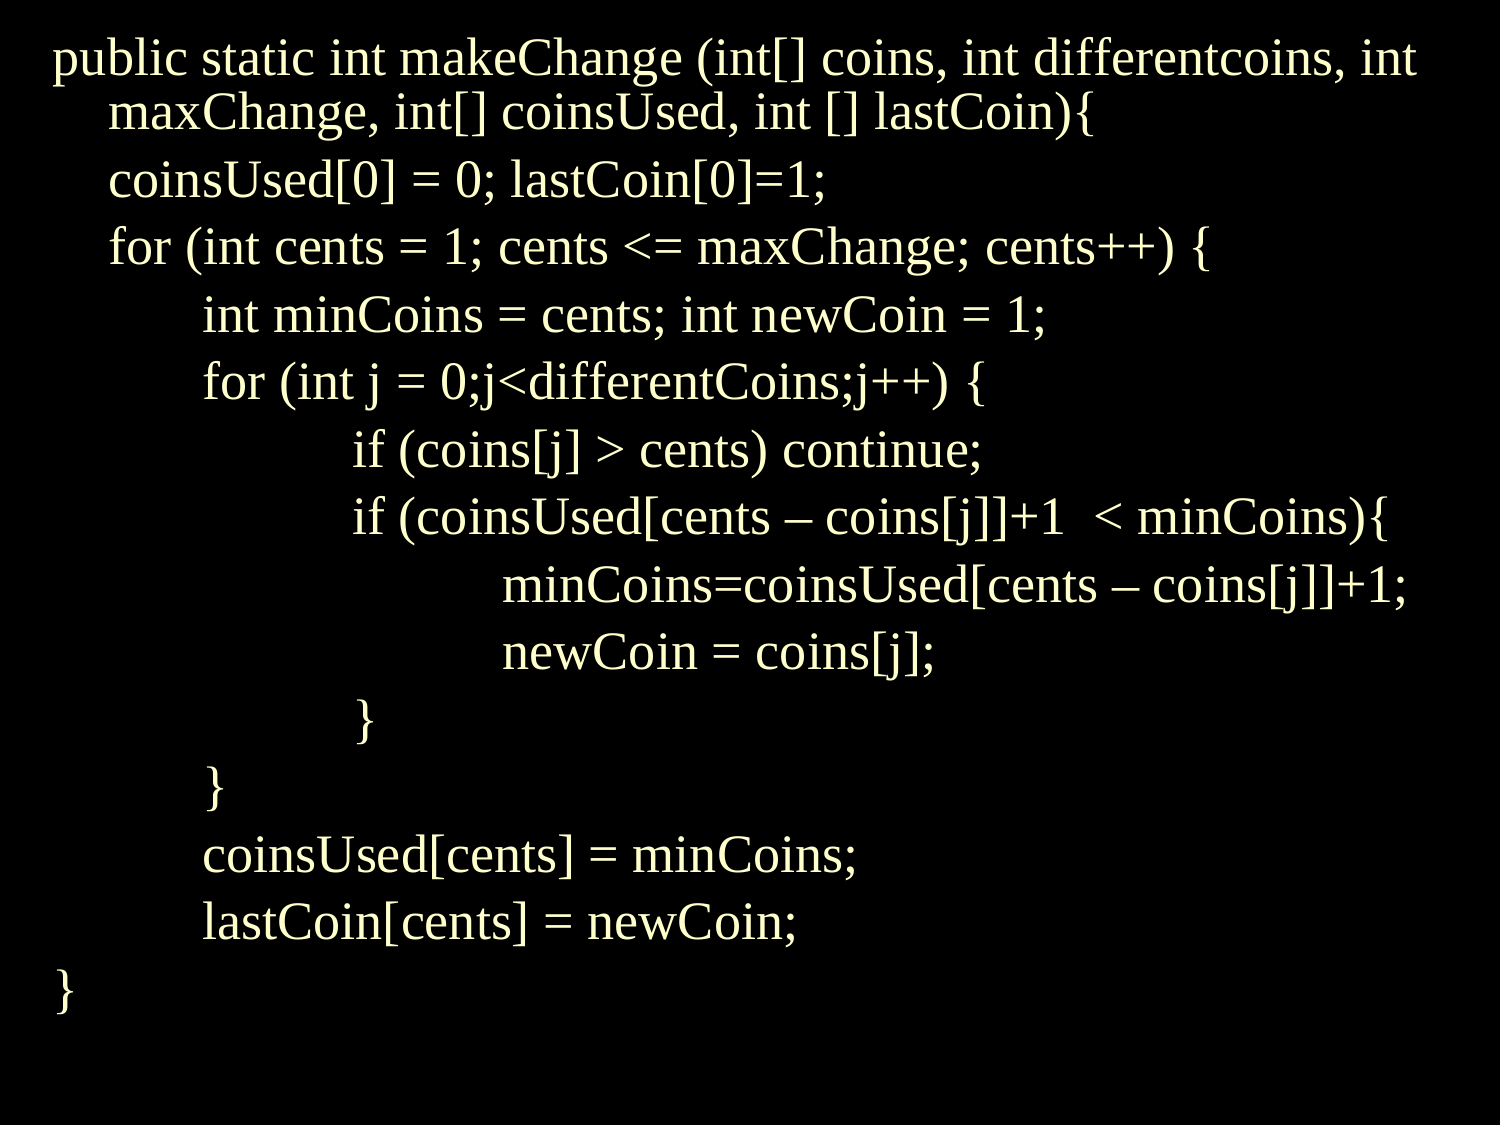

# public static int makeChange (int[] coins, int differentcoins, int maxChange, int[] coinsUsed, int [] lastCoin){
	coinsUsed[0] = 0; lastCoin[0]=1;
	for (int cents = 1; cents <= maxChange; cents++) {
		int minCoins = cents; int newCoin = 1;
		for (int j = 0;j<differentCoins;j++) {
			if (coins[j] > cents) continue;
			if (coinsUsed[cents – coins[j]]+1 < minCoins){
				minCoins=coinsUsed[cents – coins[j]]+1;
				newCoin = coins[j];
			}
		}
		coinsUsed[cents] = minCoins;
		lastCoin[cents] = newCoin;
}